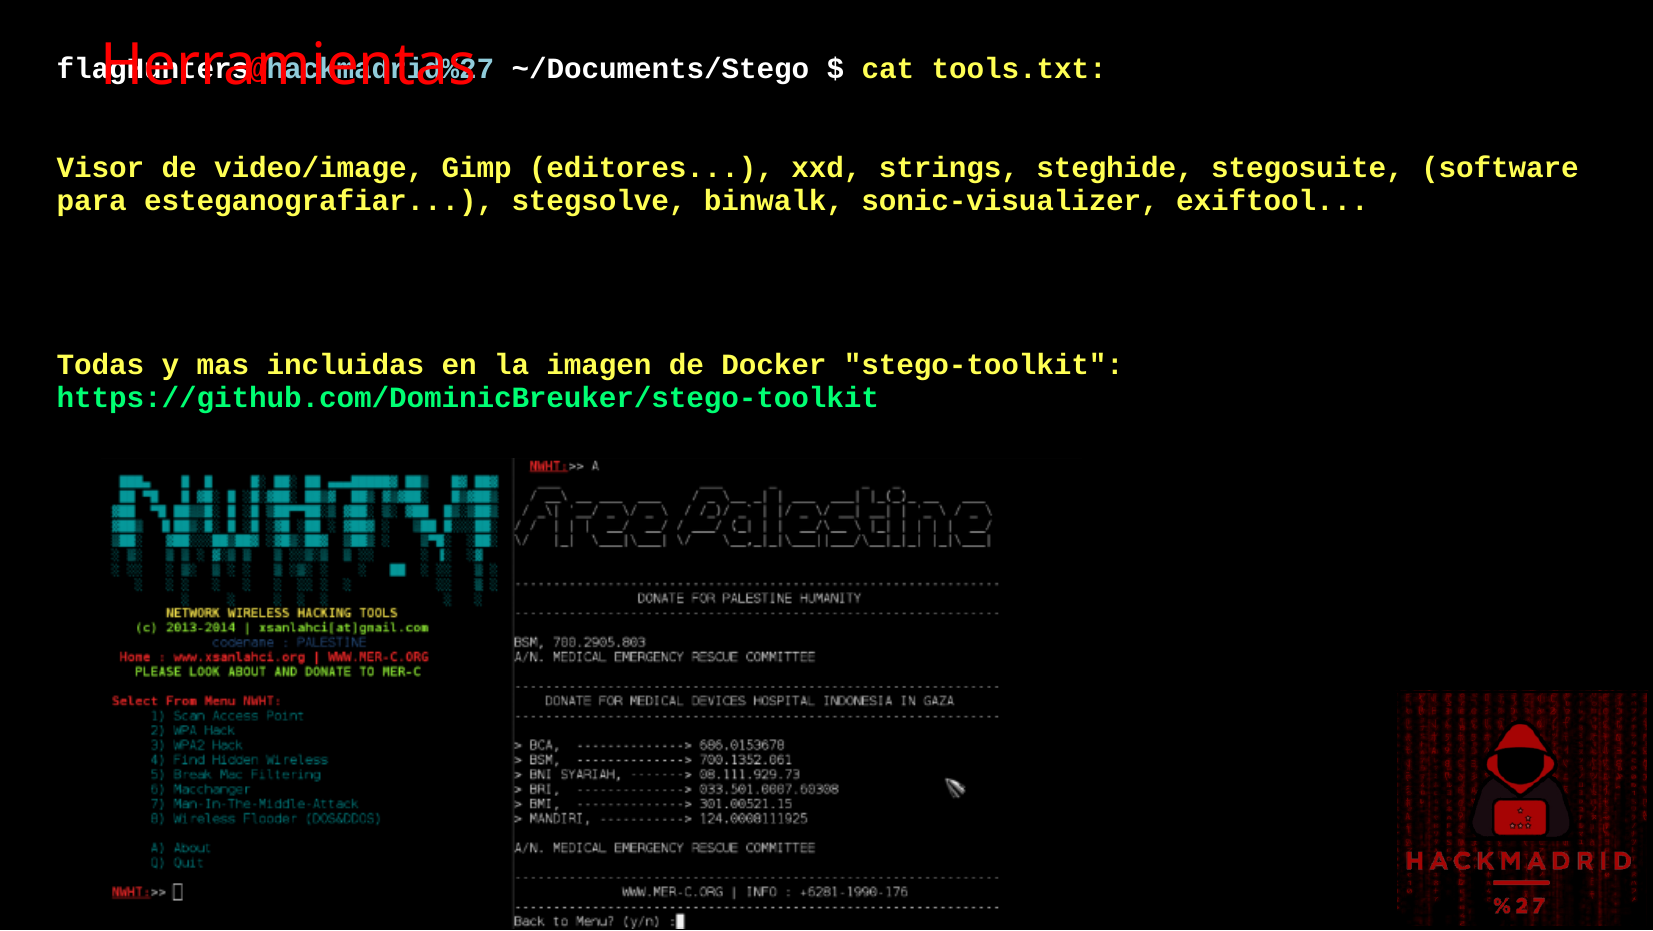

Herramientas
# flagHunters@hackmadrid%27 ~/Documents/Stego $ cat tools.txt: Visor de video/image, Gimp (editores...), xxd, strings, steghide, stegosuite, (software para esteganografiar...), stegsolve, binwalk, sonic-visualizer, exiftool... Todas y mas incluidas en la imagen de Docker "stego-toolkit": https://github.com/DominicBreuker/stego-toolkit